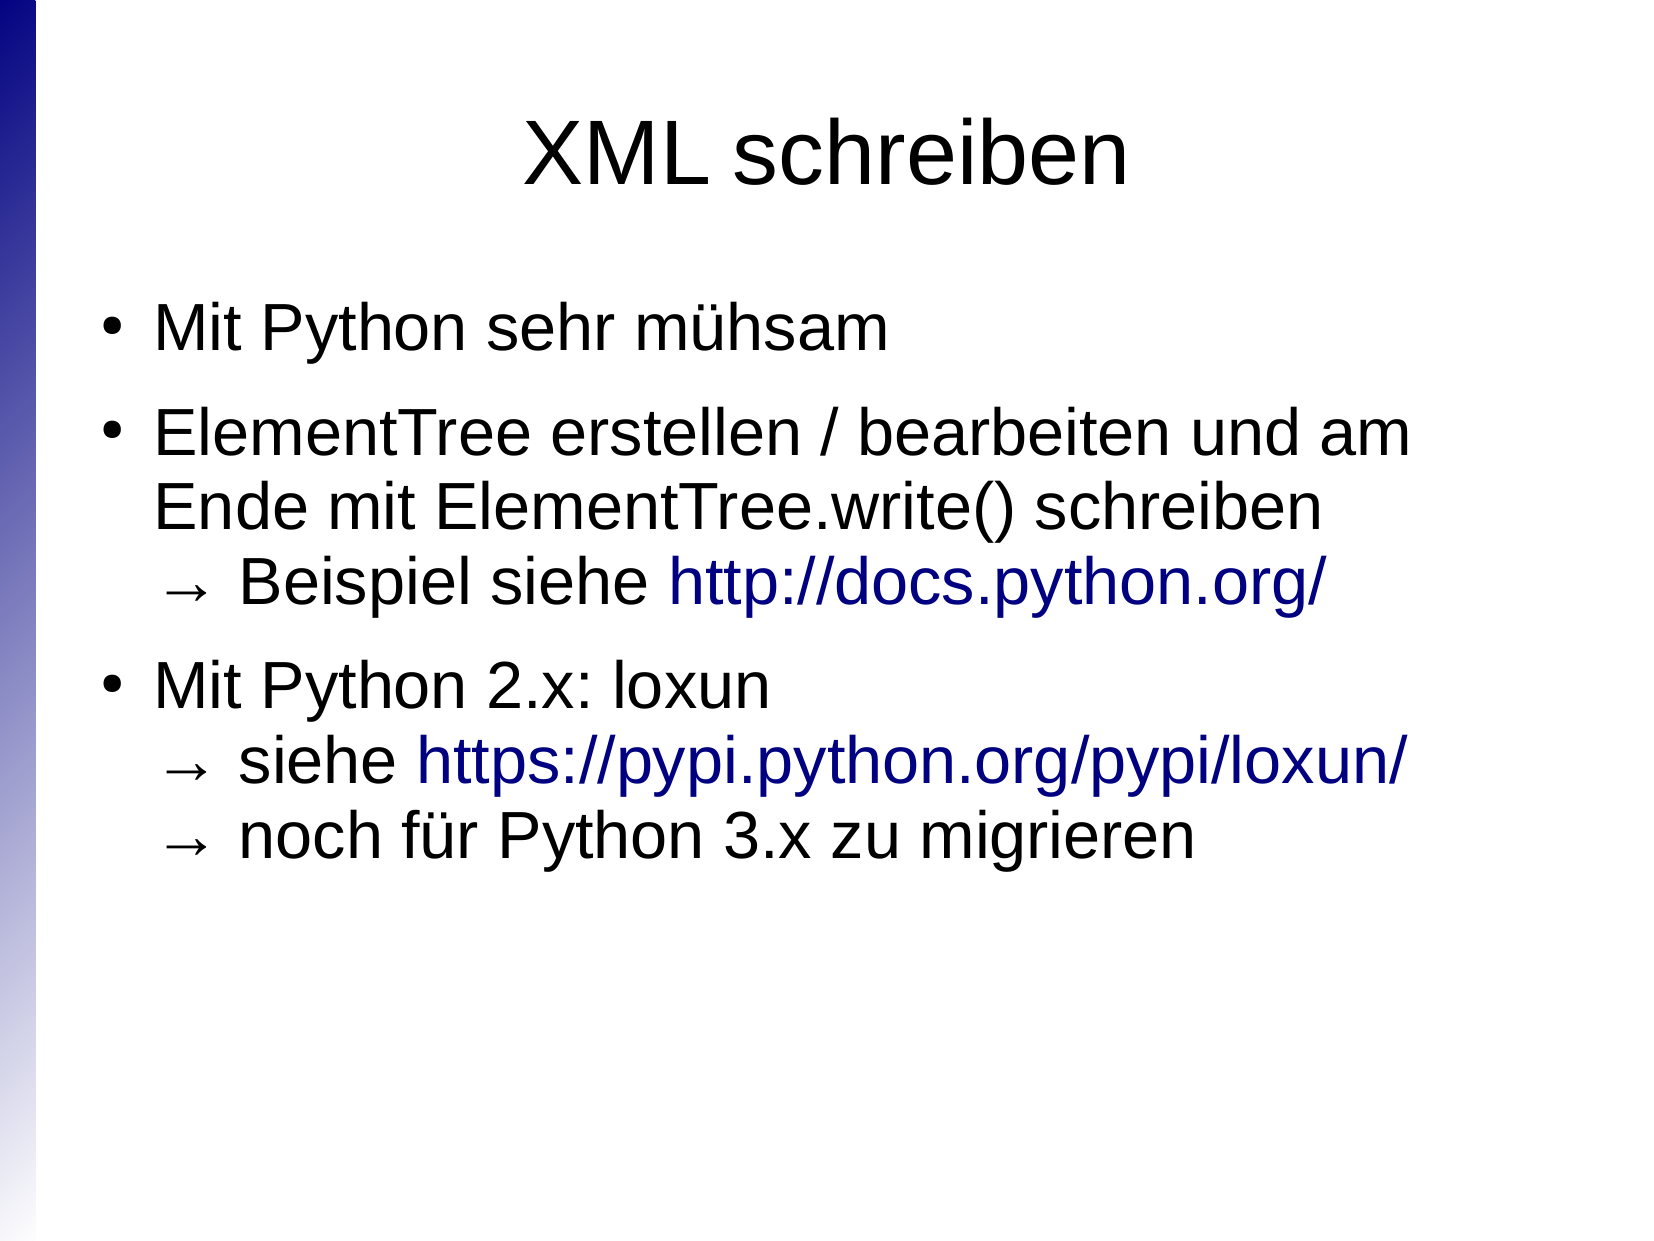

# XML schreiben
Mit Python sehr mühsam
ElementTree erstellen / bearbeiten und am Ende mit ElementTree.write() schreiben
→ Beispiel siehe http://docs.python.org/
Mit Python 2.x: loxun
→ siehe https://pypi.python.org/pypi/loxun/
→ noch für Python 3.x zu migrieren